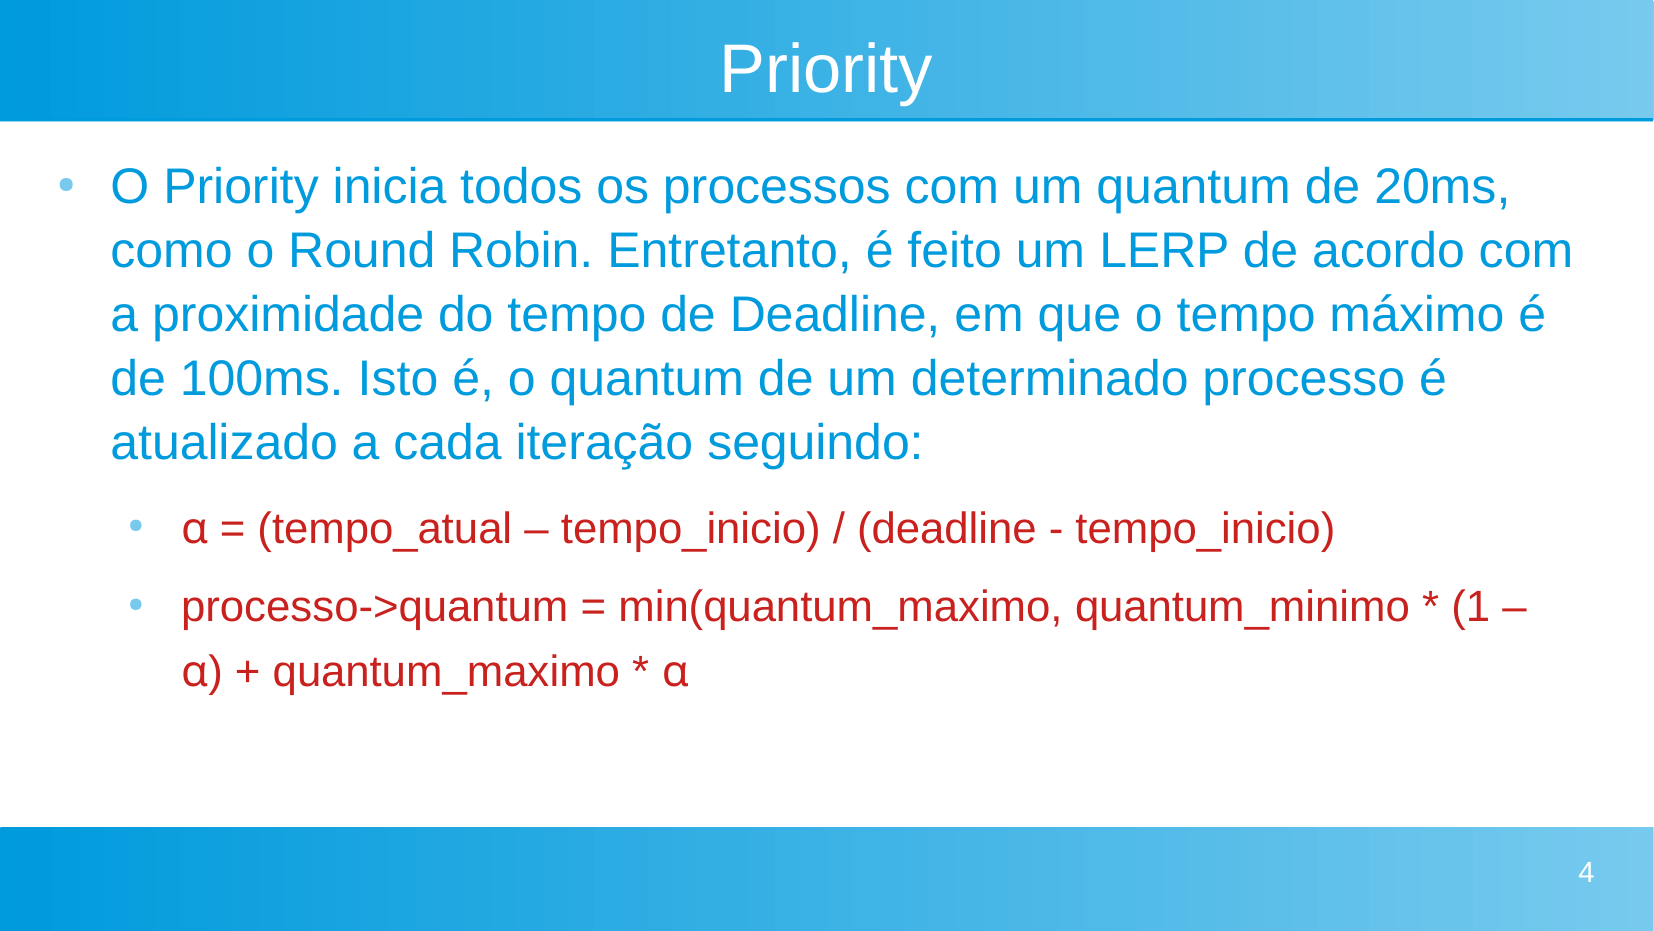

Priority
# O Priority inicia todos os processos com um quantum de 20ms, como o Round Robin. Entretanto, é feito um LERP de acordo com a proximidade do tempo de Deadline, em que o tempo máximo é de 100ms. Isto é, o quantum de um determinado processo é atualizado a cada iteração seguindo:
α = (tempo_atual – tempo_inicio) / (deadline - tempo_inicio)
processo->quantum = min(quantum_maximo, quantum_minimo * (1 – α) + quantum_maximo * α
4